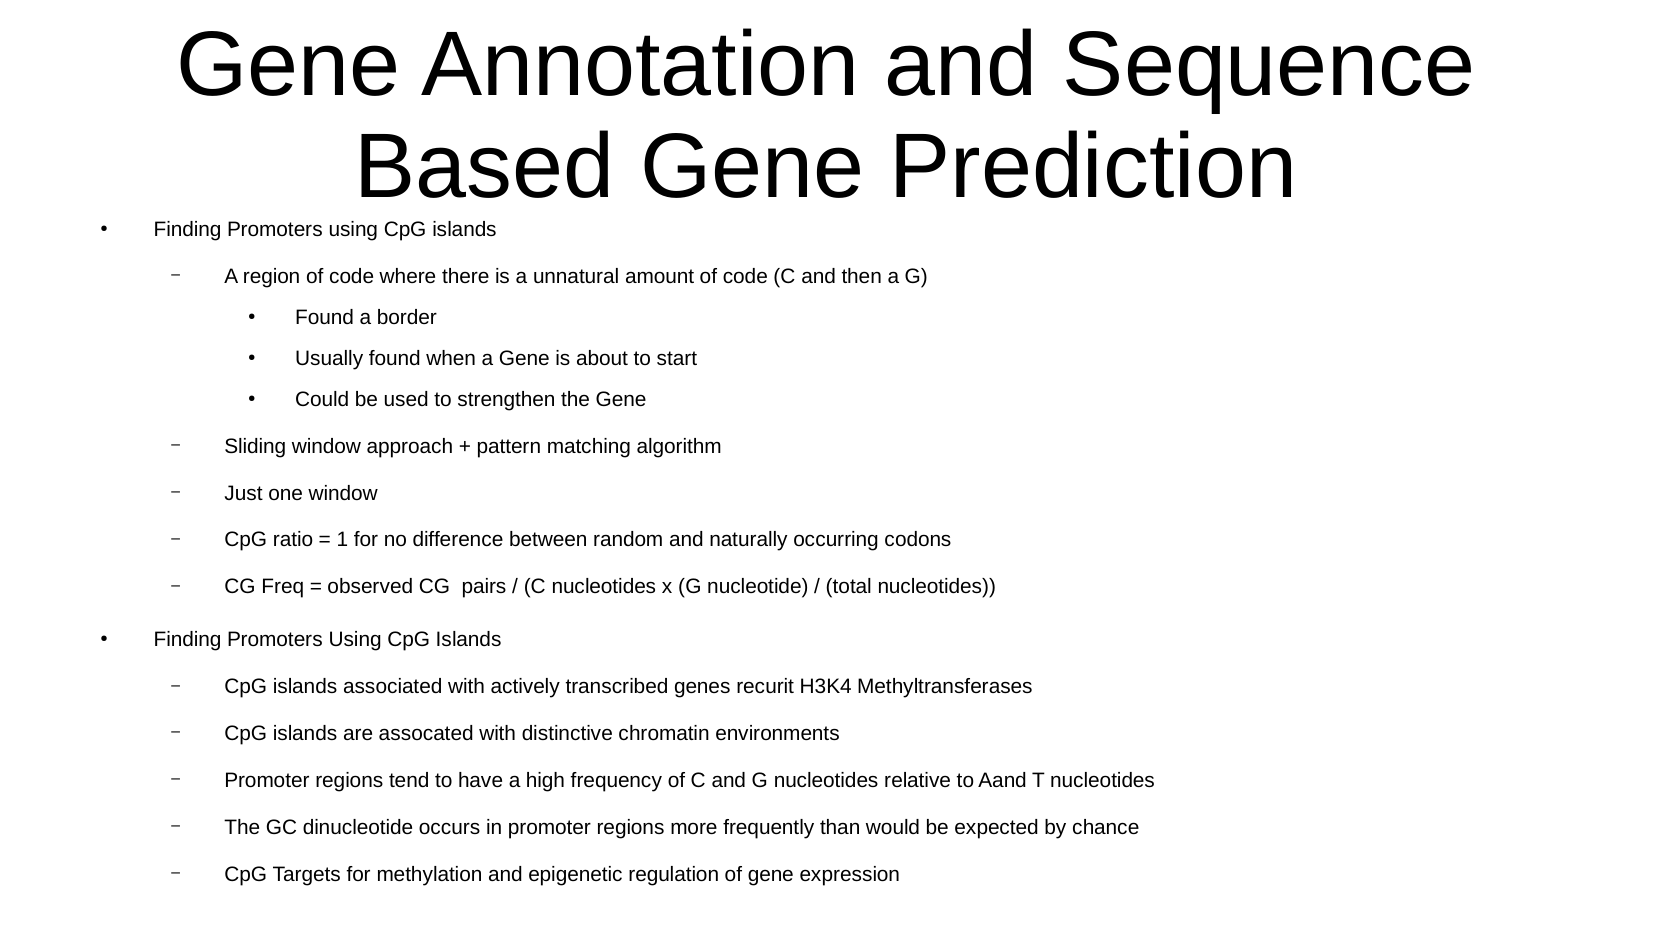

# Gene Annotation and Sequence Based Gene Prediction
Finding Promoters using CpG islands
A region of code where there is a unnatural amount of code (C and then a G)
Found a border
Usually found when a Gene is about to start
Could be used to strengthen the Gene
Sliding window approach + pattern matching algorithm
Just one window
CpG ratio = 1 for no difference between random and naturally occurring codons
CG Freq = observed CG pairs / (C nucleotides x (G nucleotide) / (total nucleotides))
Finding Promoters Using CpG Islands
CpG islands associated with actively transcribed genes recurit H3K4 Methyltransferases
CpG islands are assocated with distinctive chromatin environments
Promoter regions tend to have a high frequency of C and G nucleotides relative to Aand T nucleotides
The GC dinucleotide occurs in promoter regions more frequently than would be expected by chance
CpG Targets for methylation and epigenetic regulation of gene expression